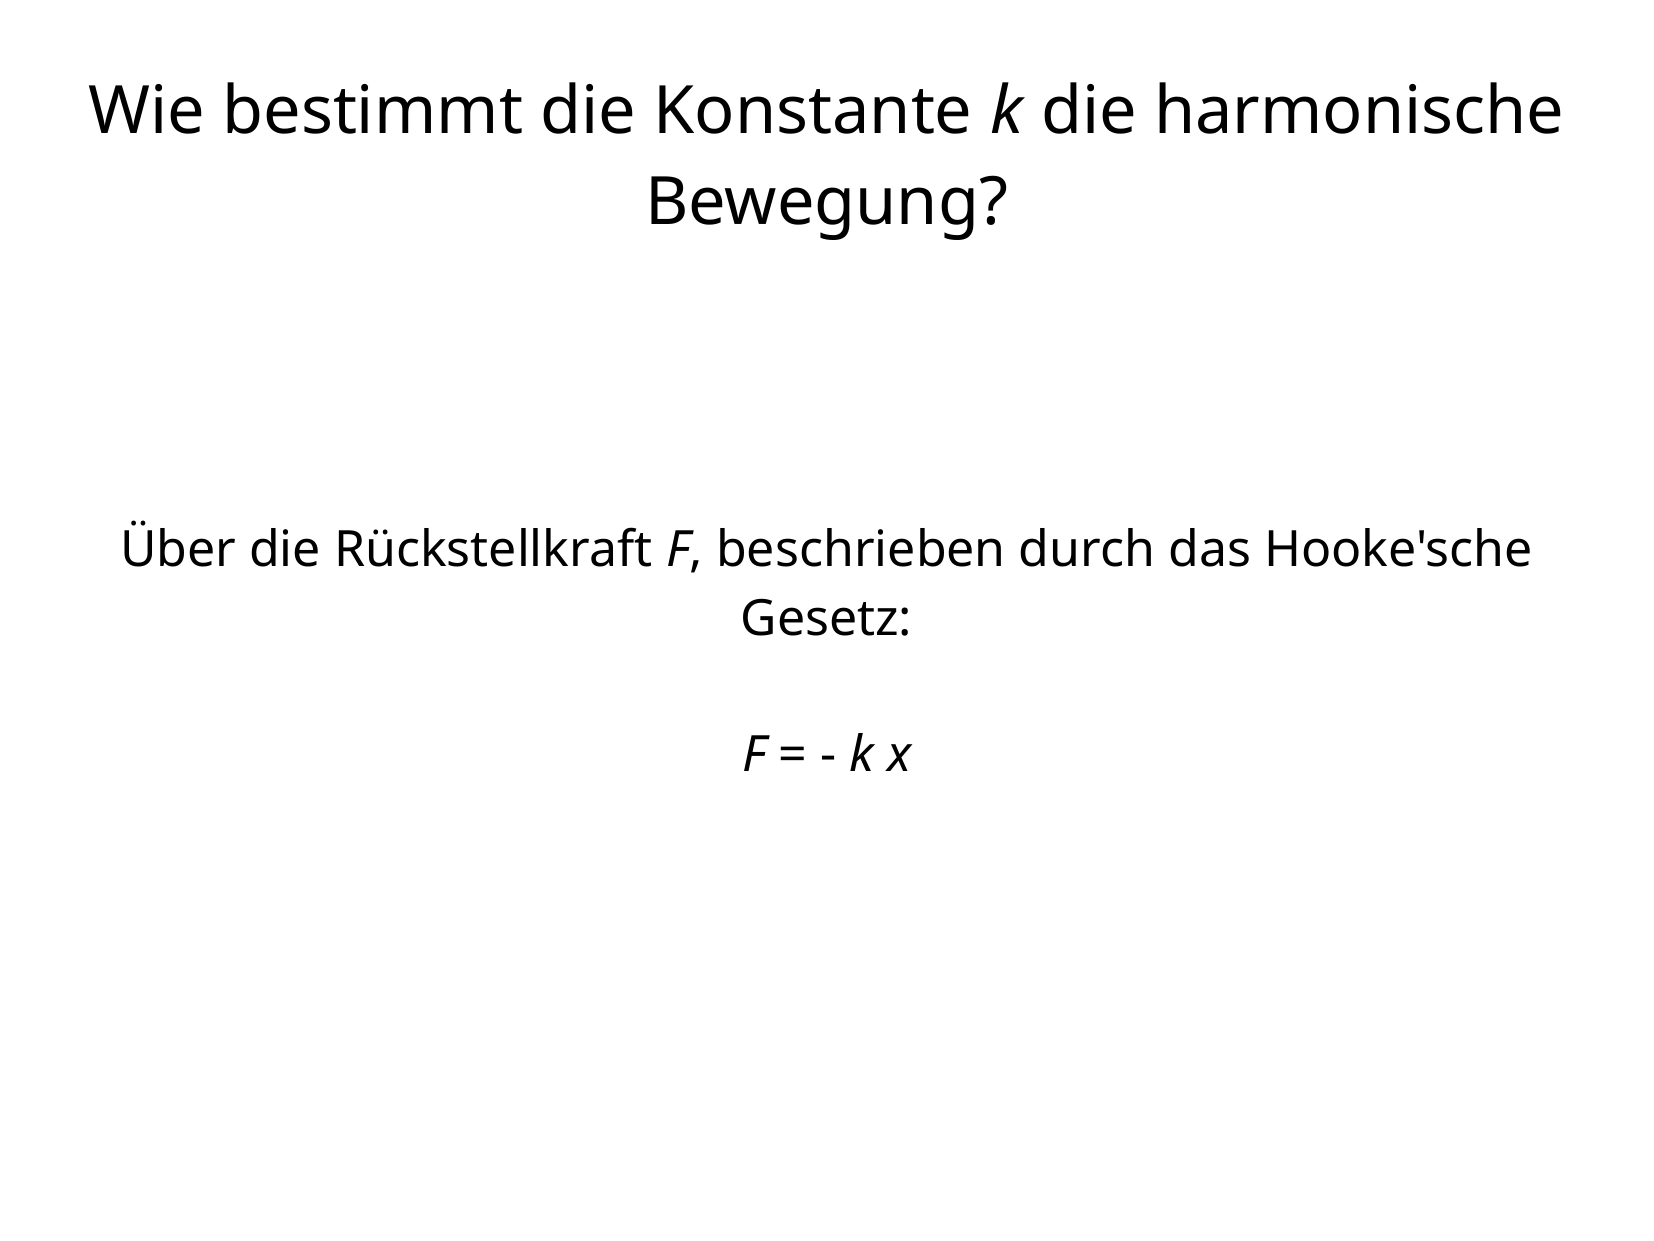

# Wie bestimmt die Konstante k die harmonische Bewegung?
Über die Rückstellkraft F, beschrieben durch das Hooke'sche Gesetz:
F = - k x